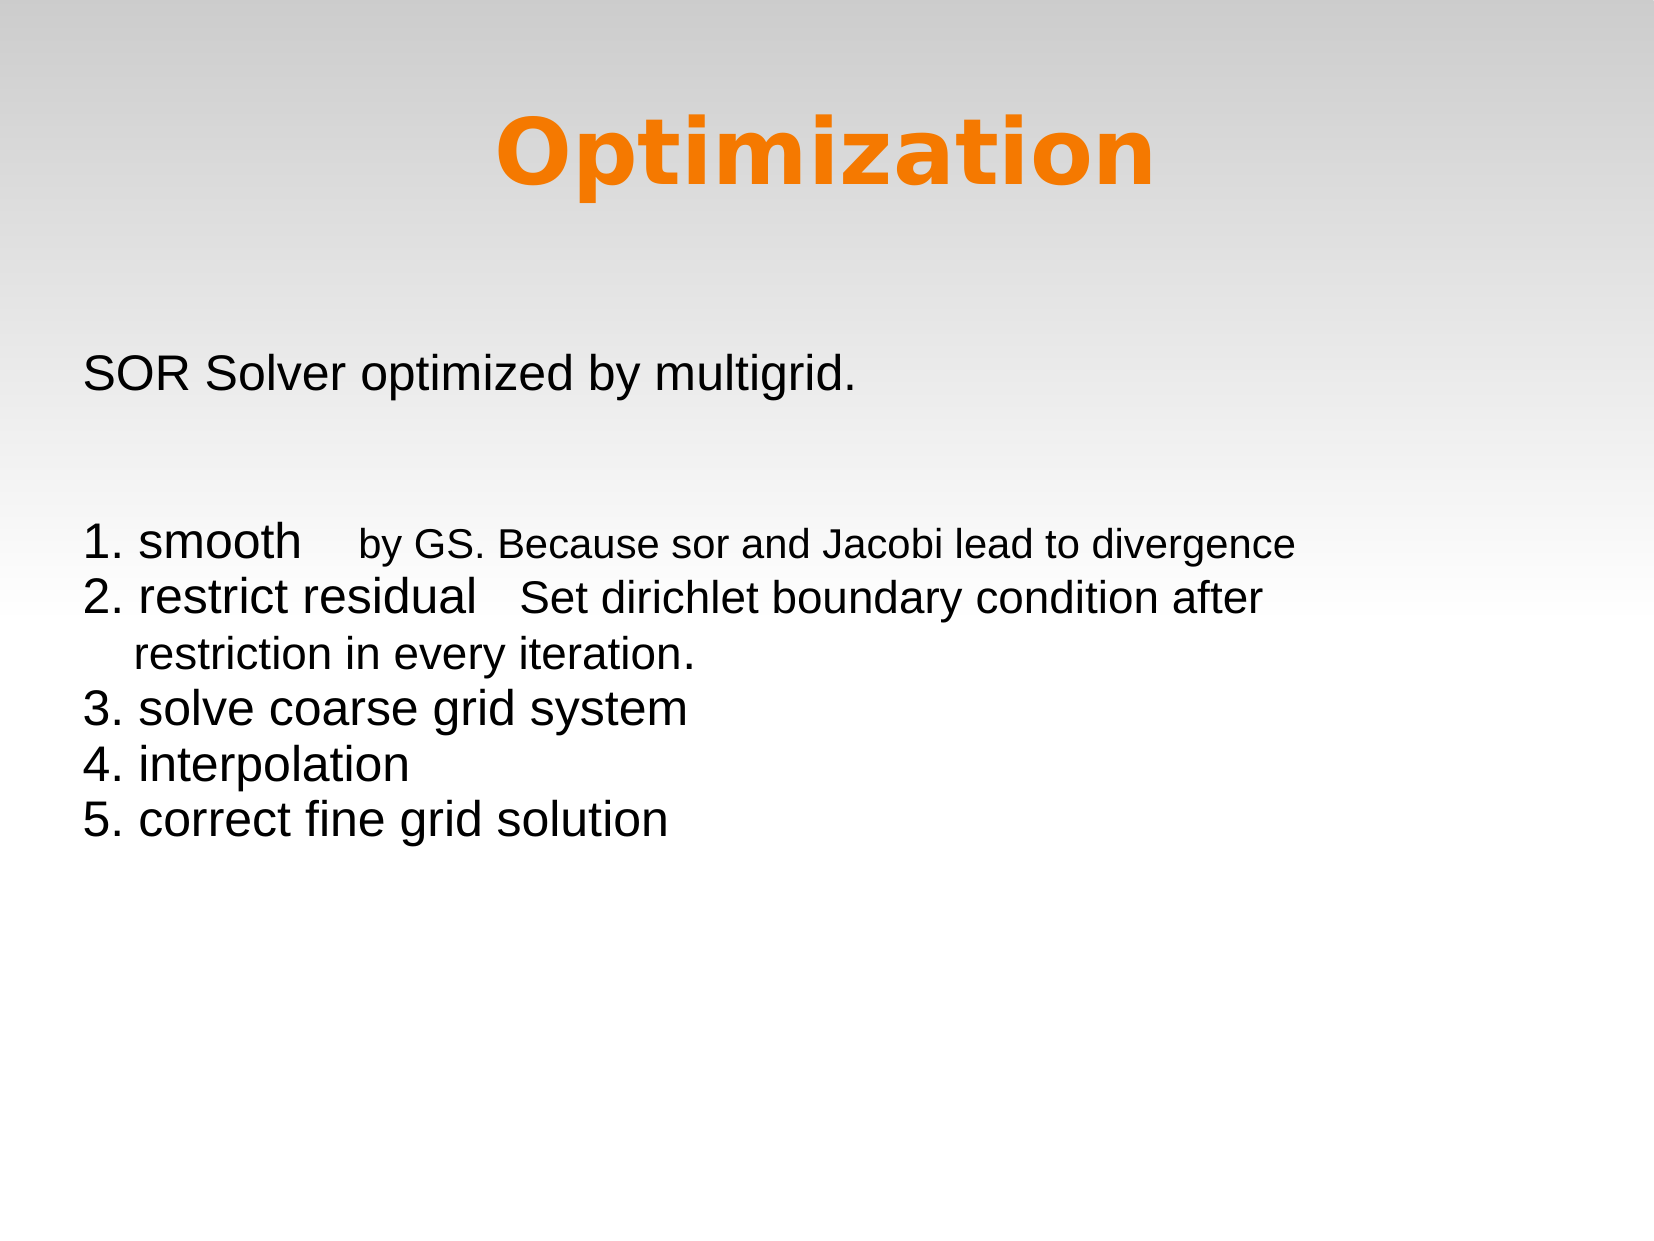

# Optimization
SOR Solver optimized by multigrid.
1. smooth by GS. Because sor and Jacobi lead to divergence
2. restrict residual Set dirichlet boundary condition after restriction in every iteration.
3. solve coarse grid system
4. interpolation
5. correct fine grid solution